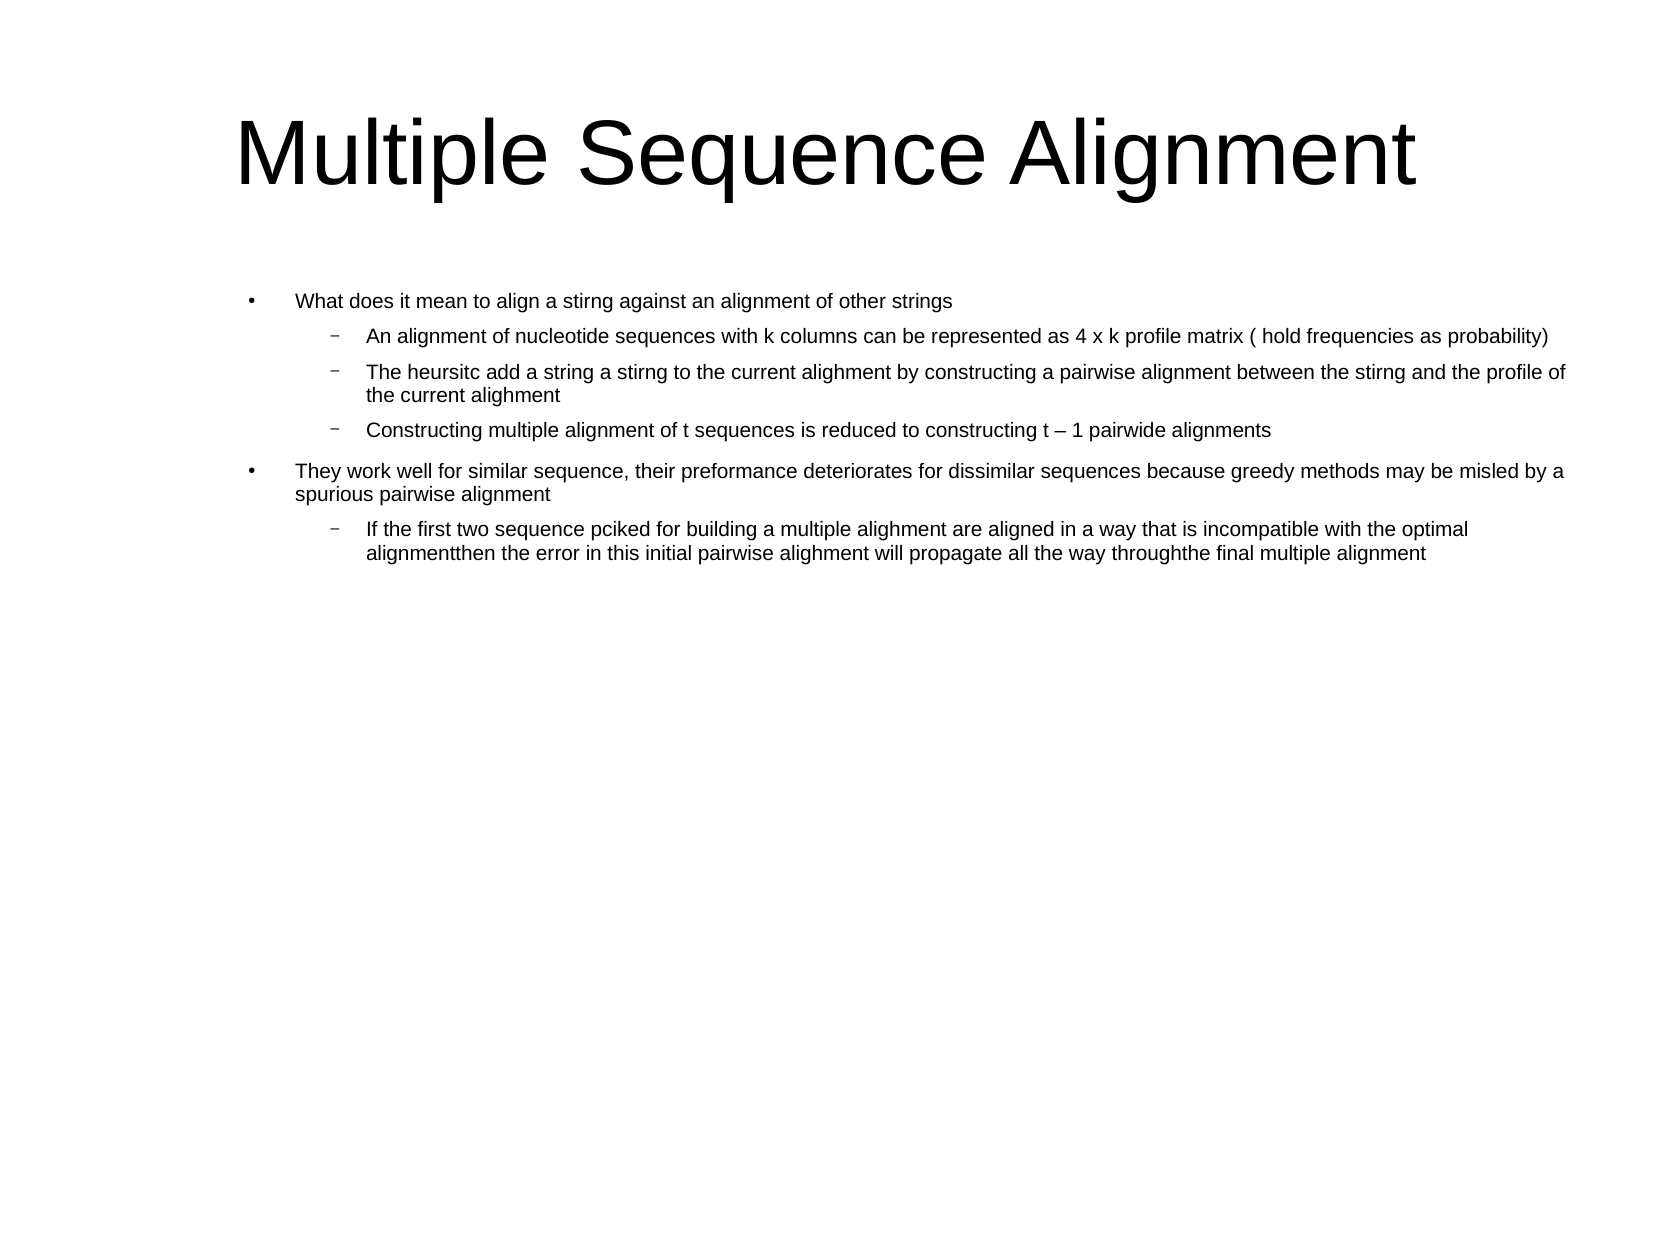

# Multiple Sequence Alignment
What does it mean to align a stirng against an alignment of other strings
An alignment of nucleotide sequences with k columns can be represented as 4 x k profile matrix ( hold frequencies as probability)
The heursitc add a string a stirng to the current alighment by constructing a pairwise alignment between the stirng and the profile of the current alighment
Constructing multiple alignment of t sequences is reduced to constructing t – 1 pairwide alignments
They work well for similar sequence, their preformance deteriorates for dissimilar sequences because greedy methods may be misled by a spurious pairwise alignment
If the first two sequence pciked for building a multiple alighment are aligned in a way that is incompatible with the optimal alignmentthen the error in this initial pairwise alighment will propagate all the way throughthe final multiple alignment